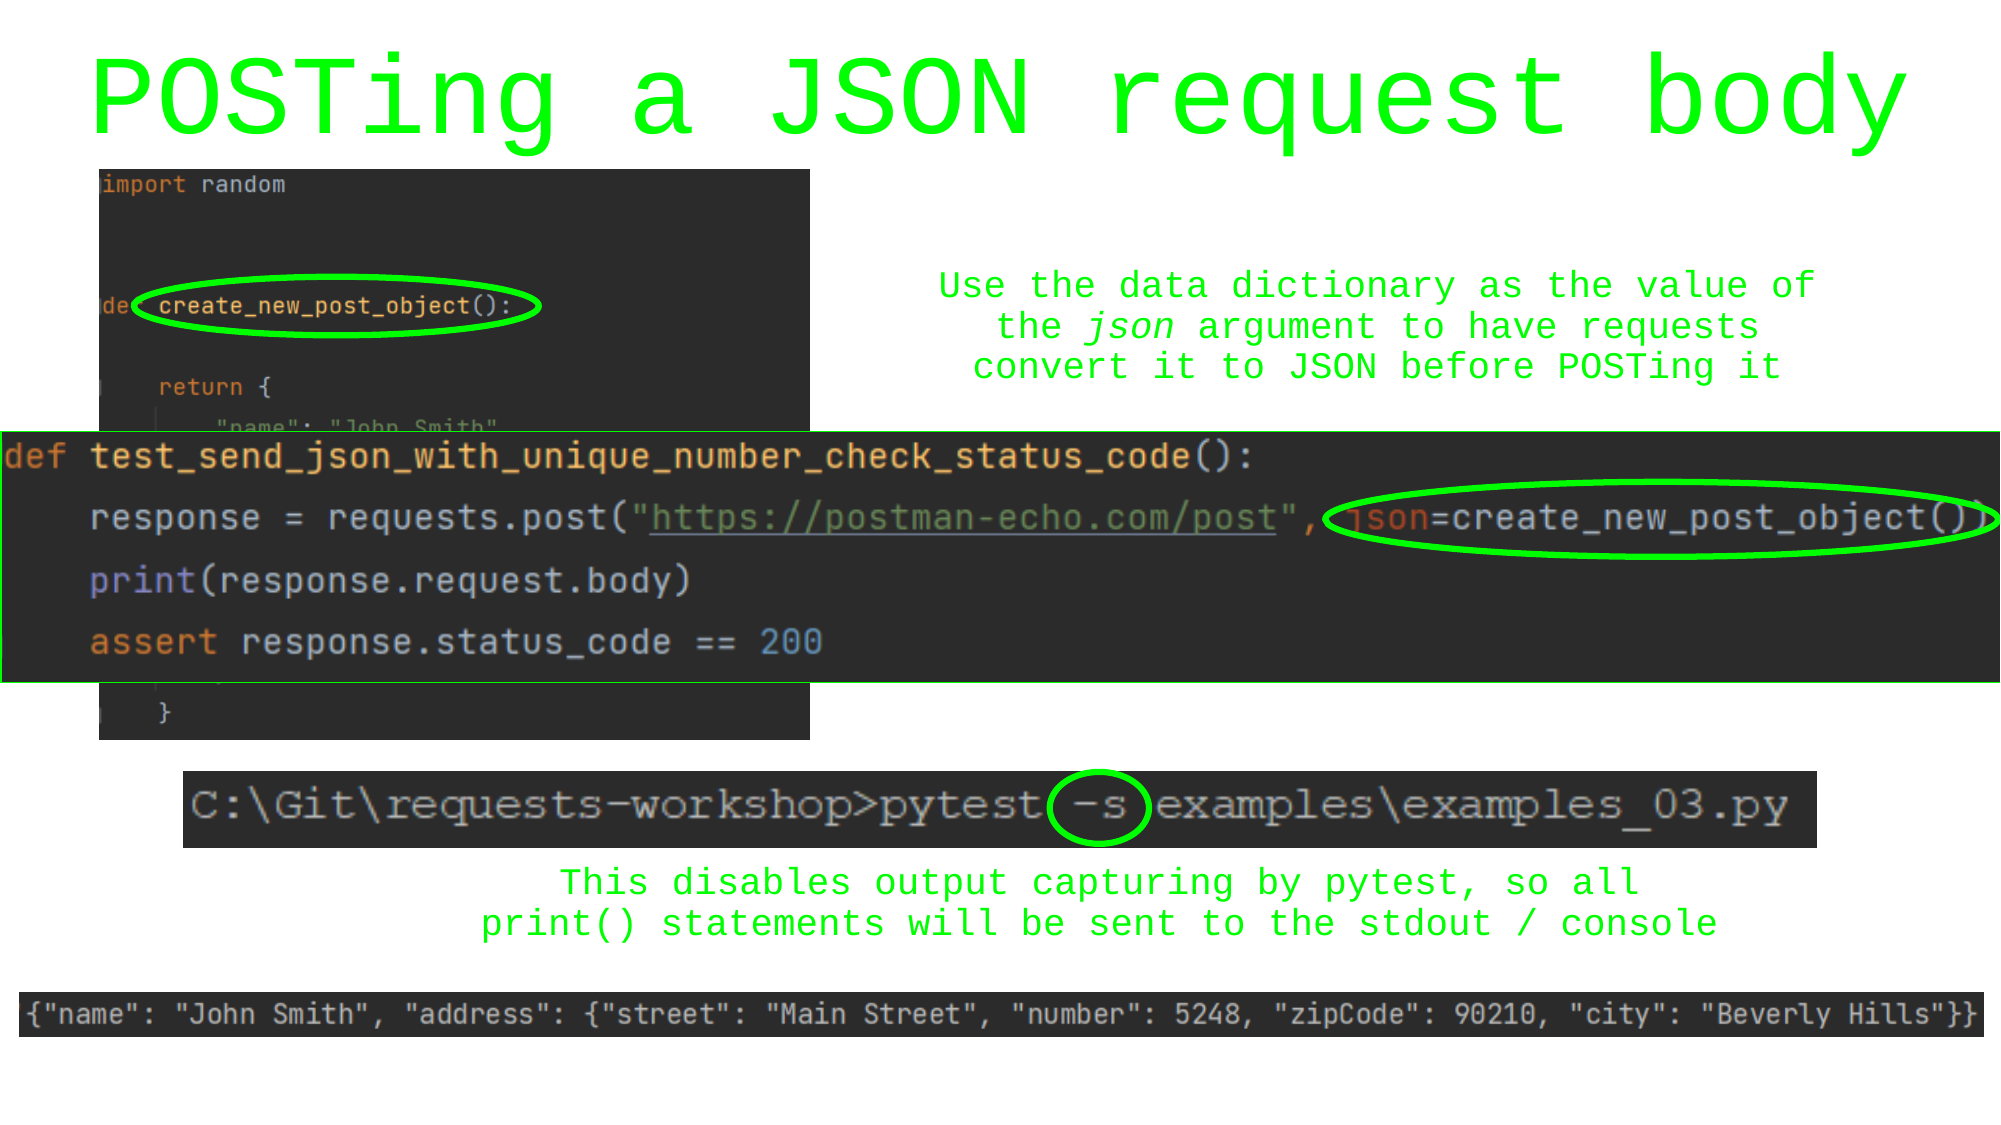

# POSTing a JSON request body
Use the data dictionary as the value of the json argument to have requests convert it to JSON before POSTing it
This disables output capturing by pytest, so all print() statements will be sent to the stdout / console